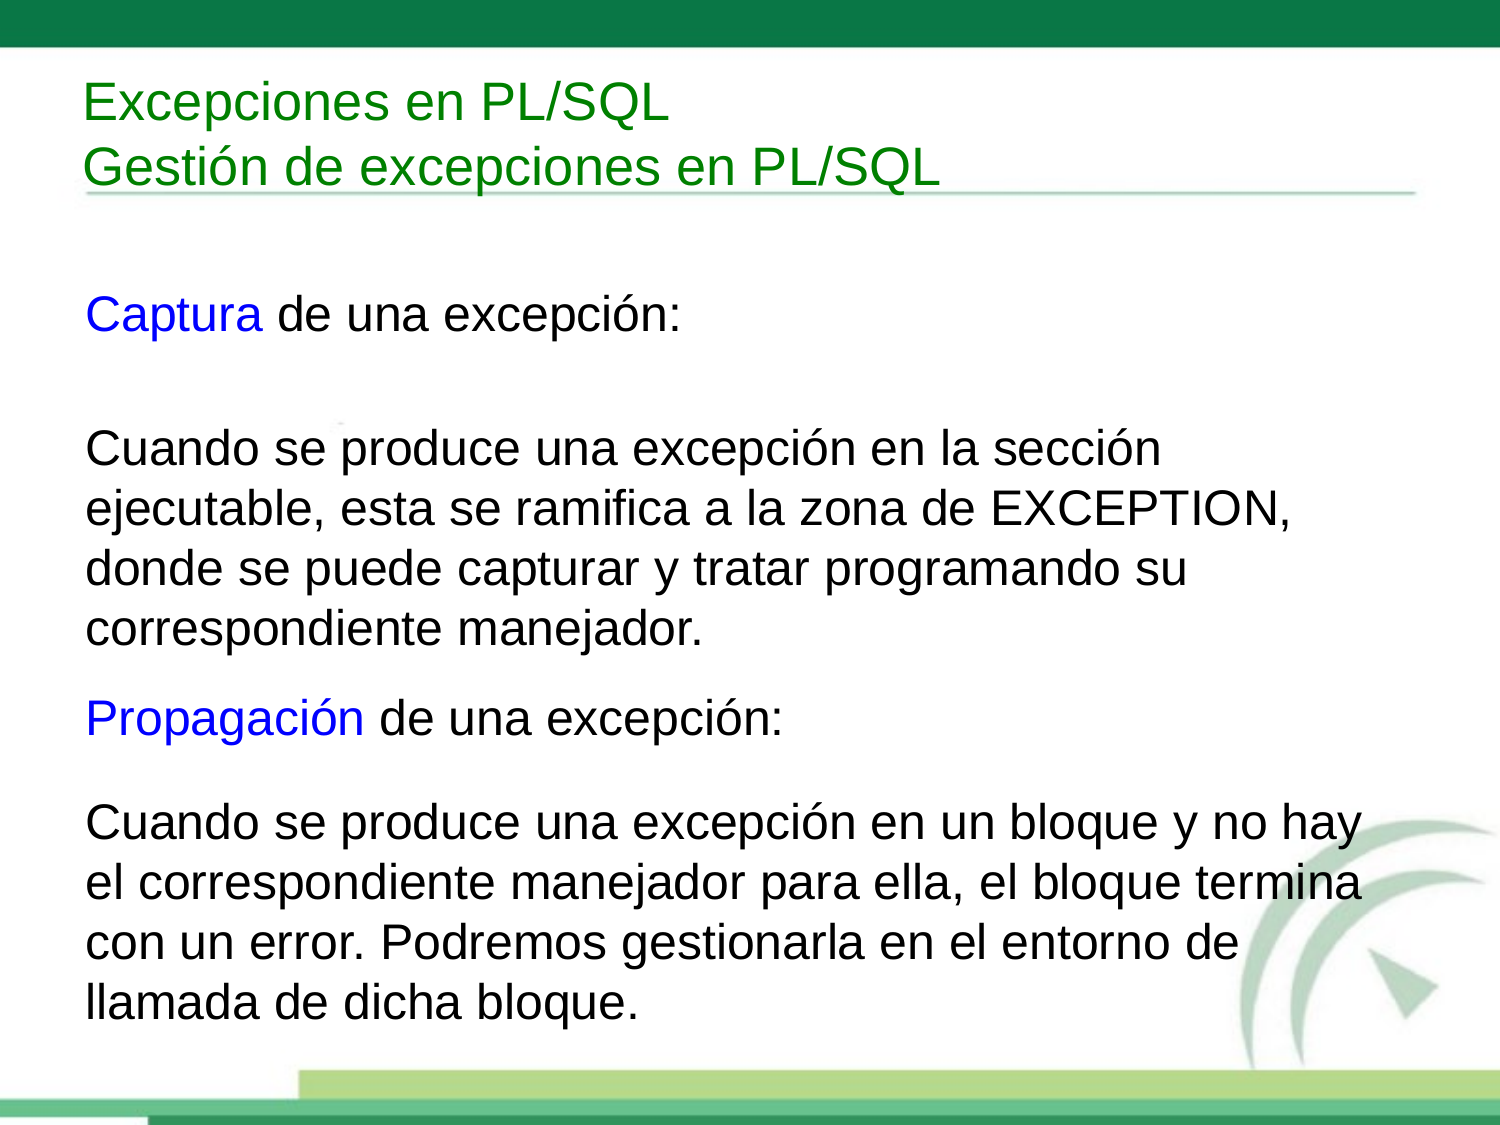

# Excepciones en PL/SQL Gestión de excepciones en PL/SQL
Captura de una excepción:
Cuando se produce una excepción en la sección ejecutable, esta se ramifica a la zona de EXCEPTION, donde se puede capturar y tratar programando su correspondiente manejador.
Propagación de una excepción:
Cuando se produce una excepción en un bloque y no hay el correspondiente manejador para ella, el bloque termina con un error. Podremos gestionarla en el entorno de llamada de dicha bloque.